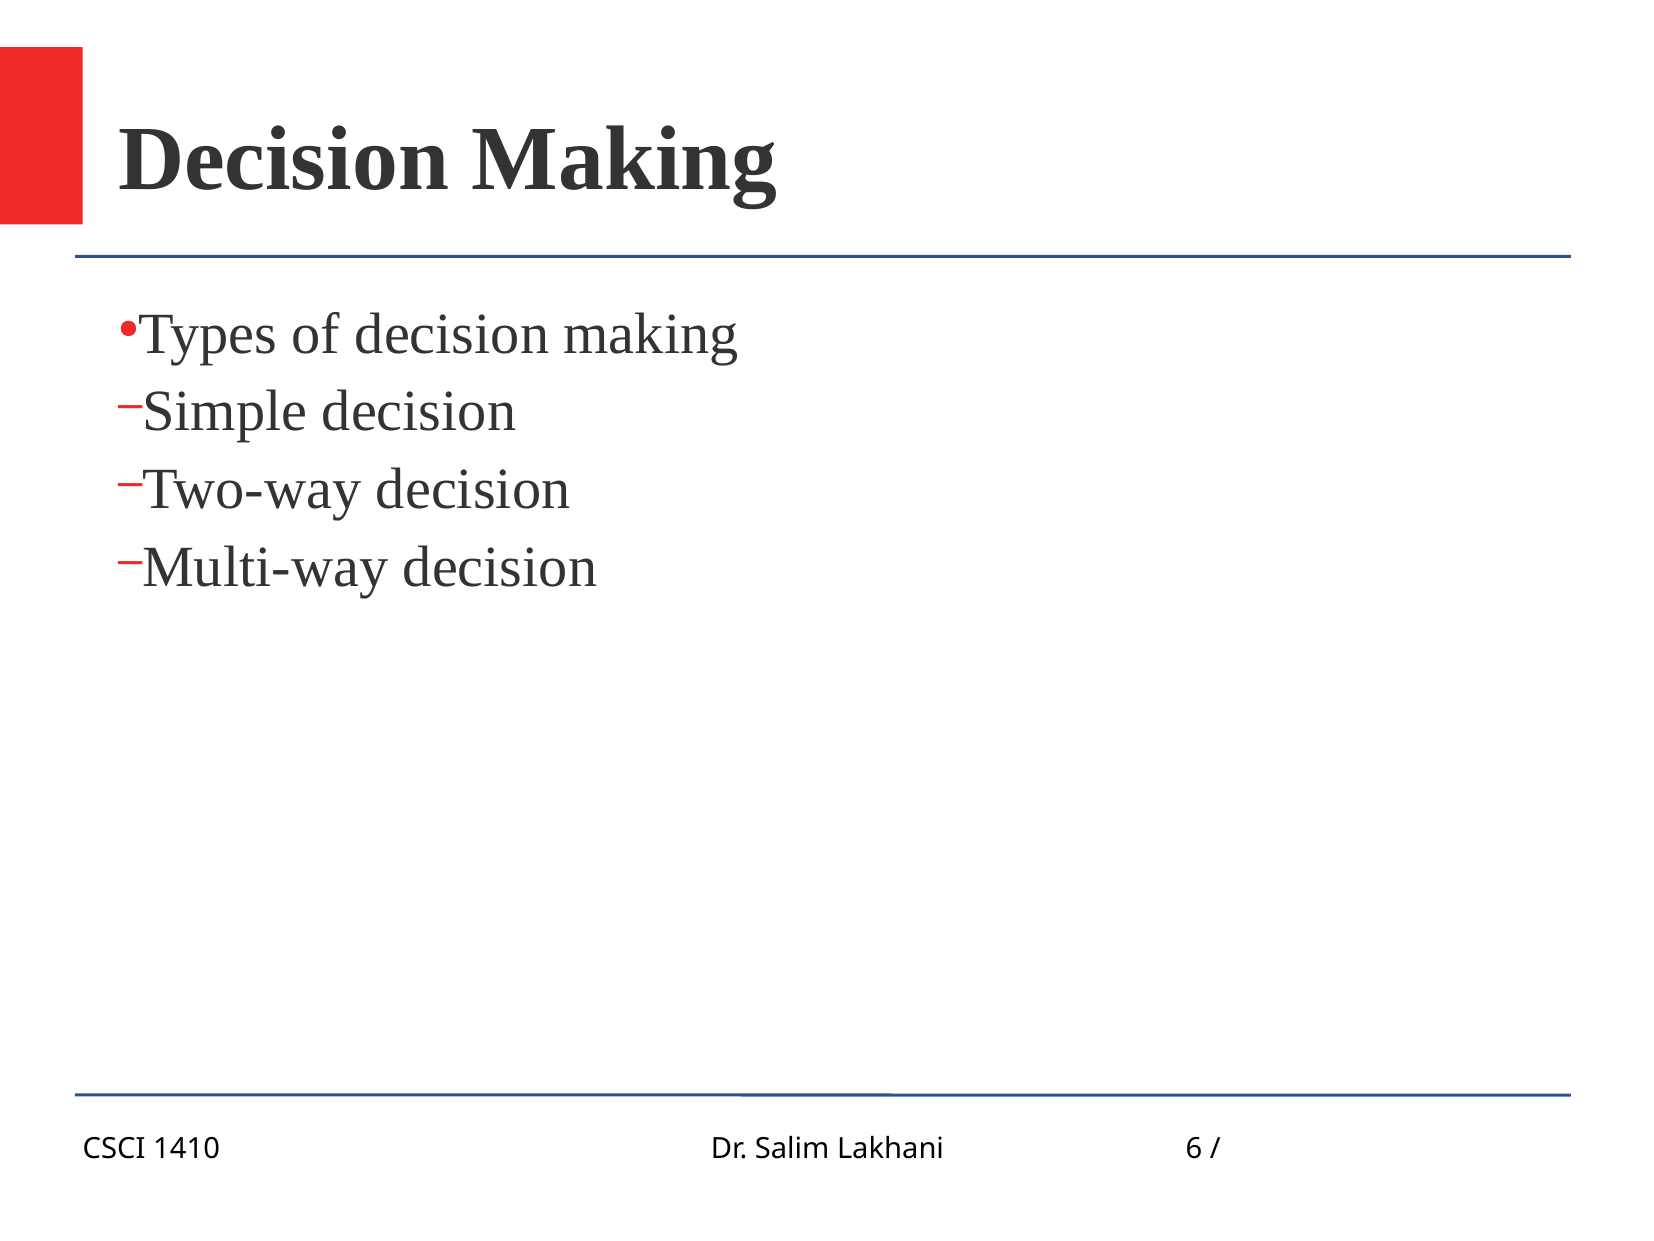

# Decision Making
Types of decision making
Simple decision
Two-way decision
Multi-way decision
CSCI 1410
Dr. Salim Lakhani